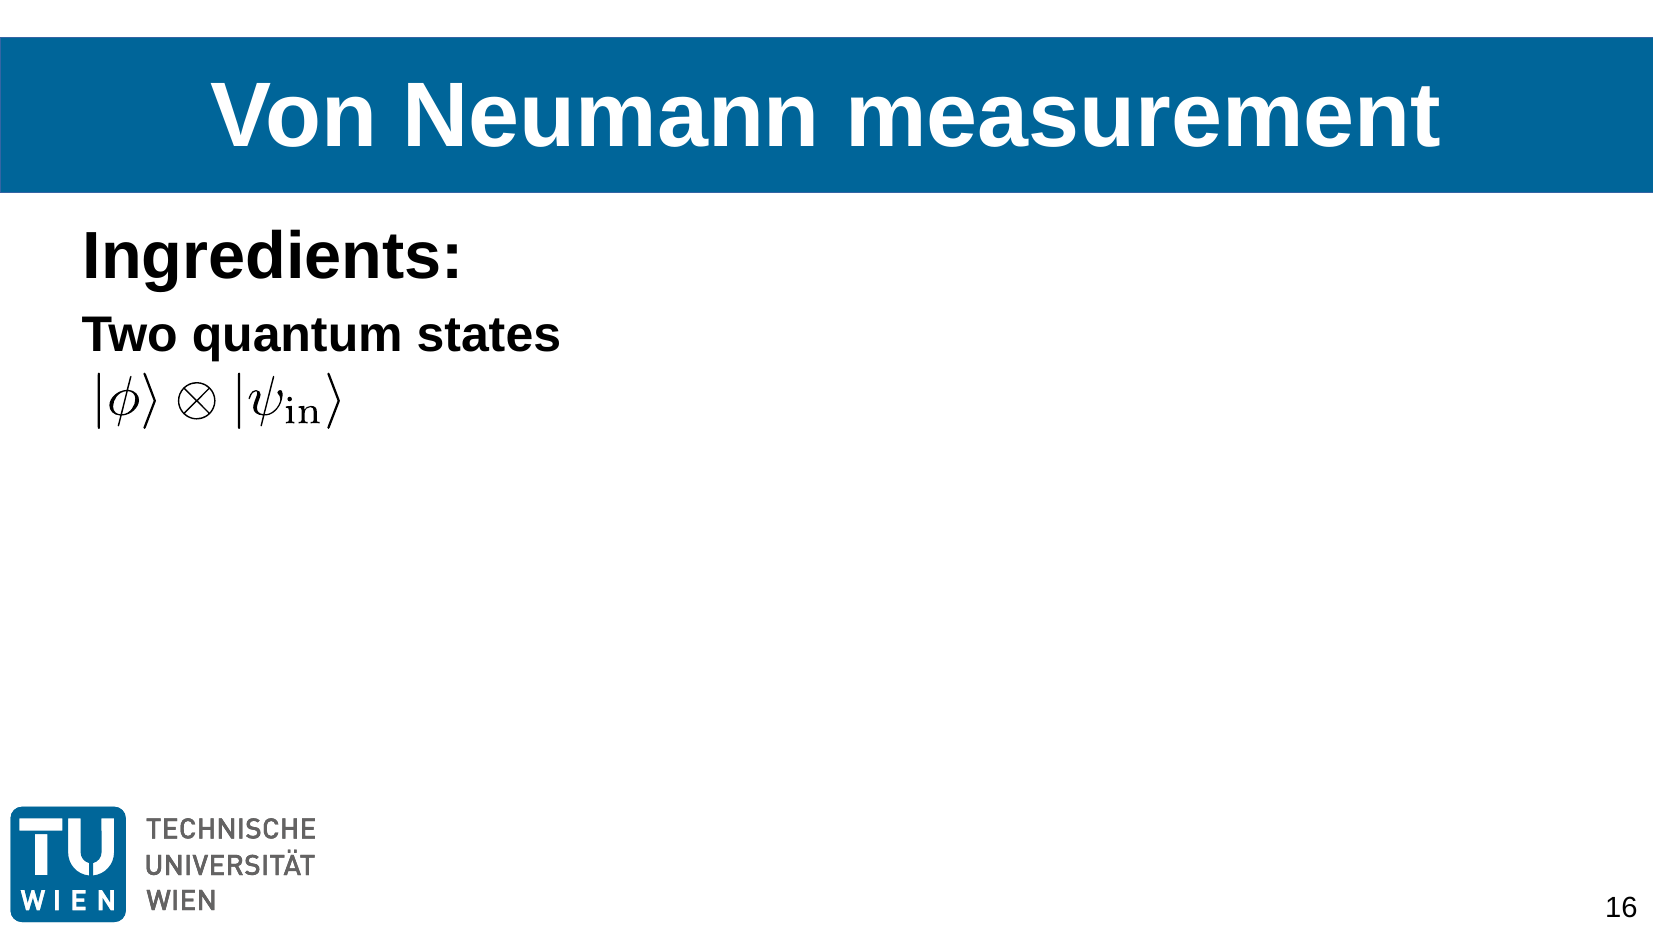

# Von Neumann measurement
Ingredients:
Two quantum states